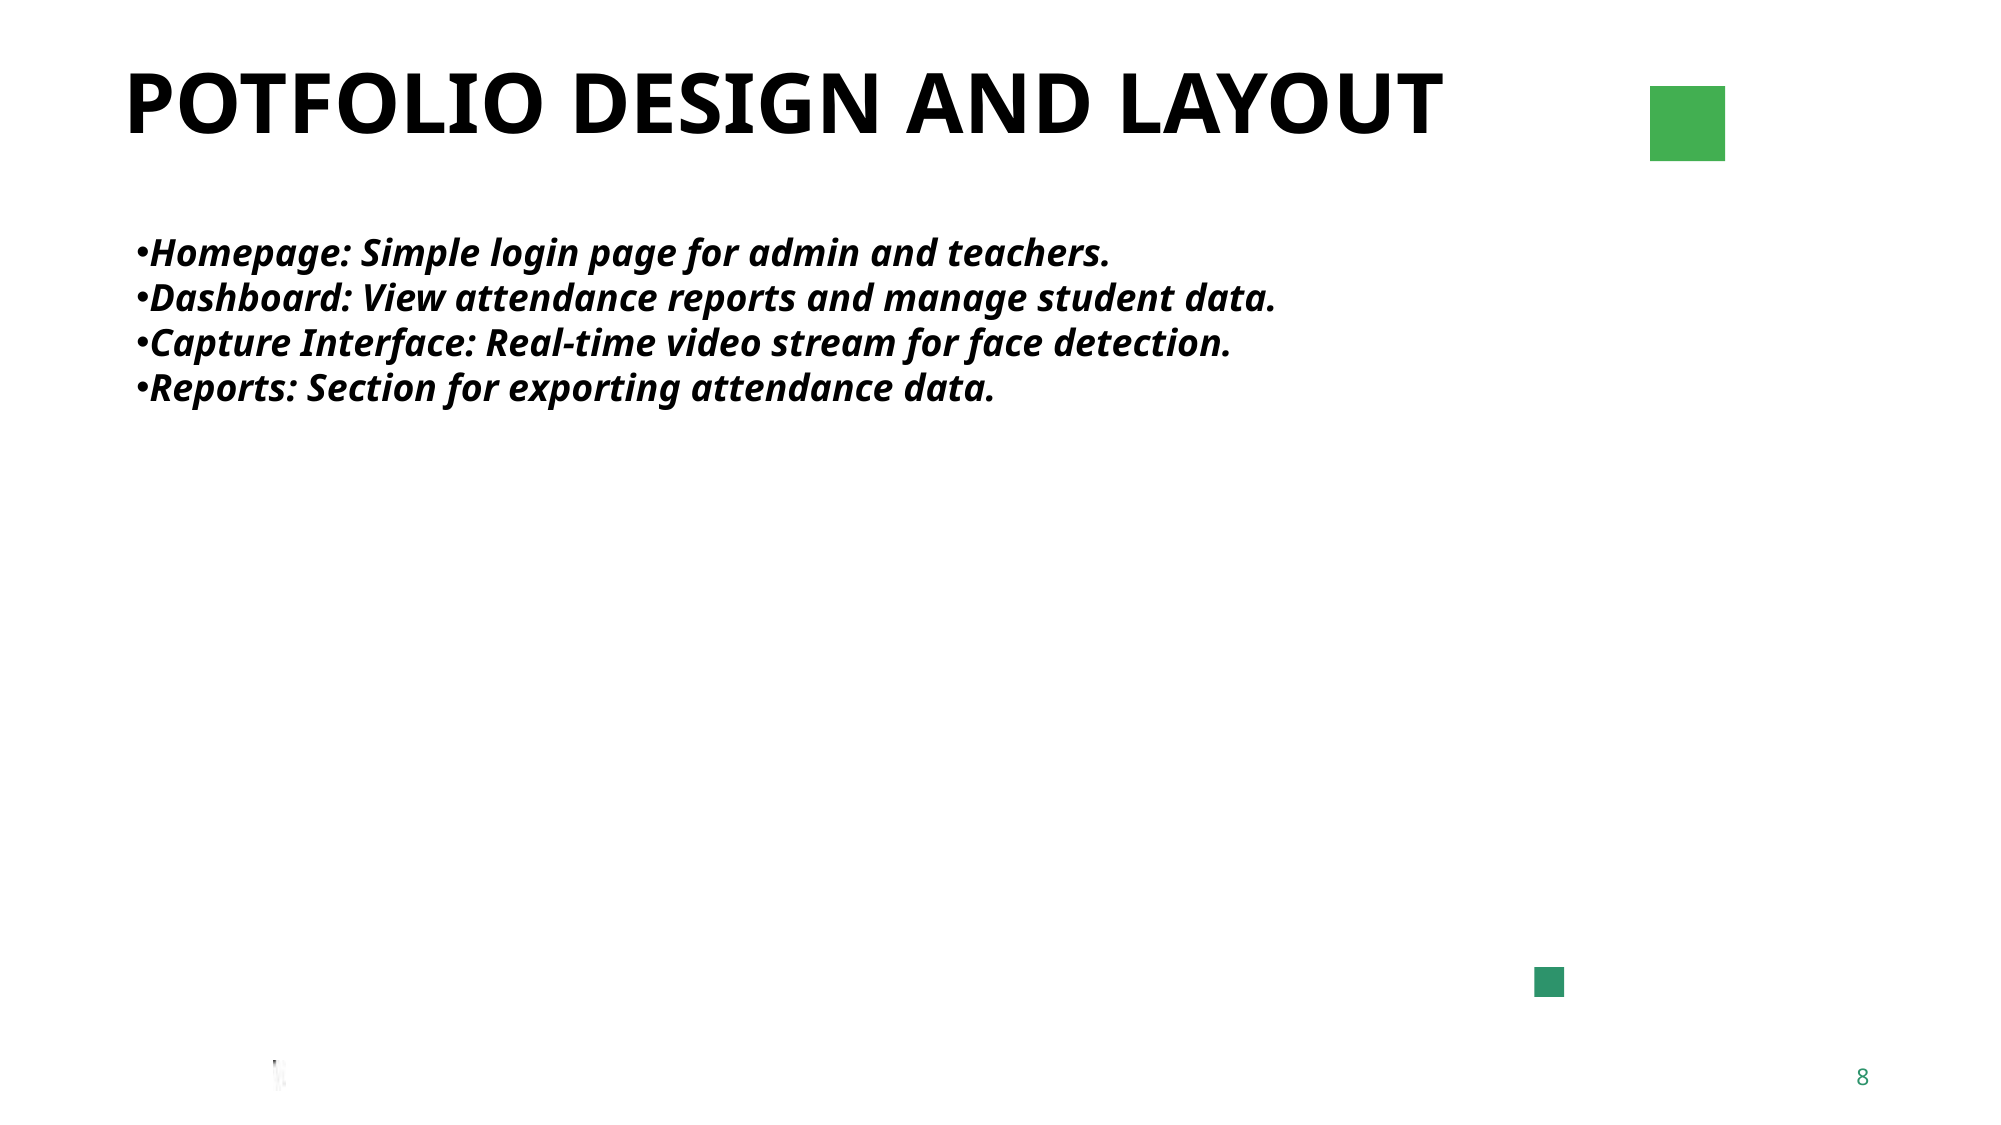

POTFOLIO DESIGN AND LAYOUT
Homepage: Simple login page for admin and teachers.
Dashboard: View attendance reports and manage student data.
Capture Interface: Real-time video stream for face detection.
Reports: Section for exporting attendance data.